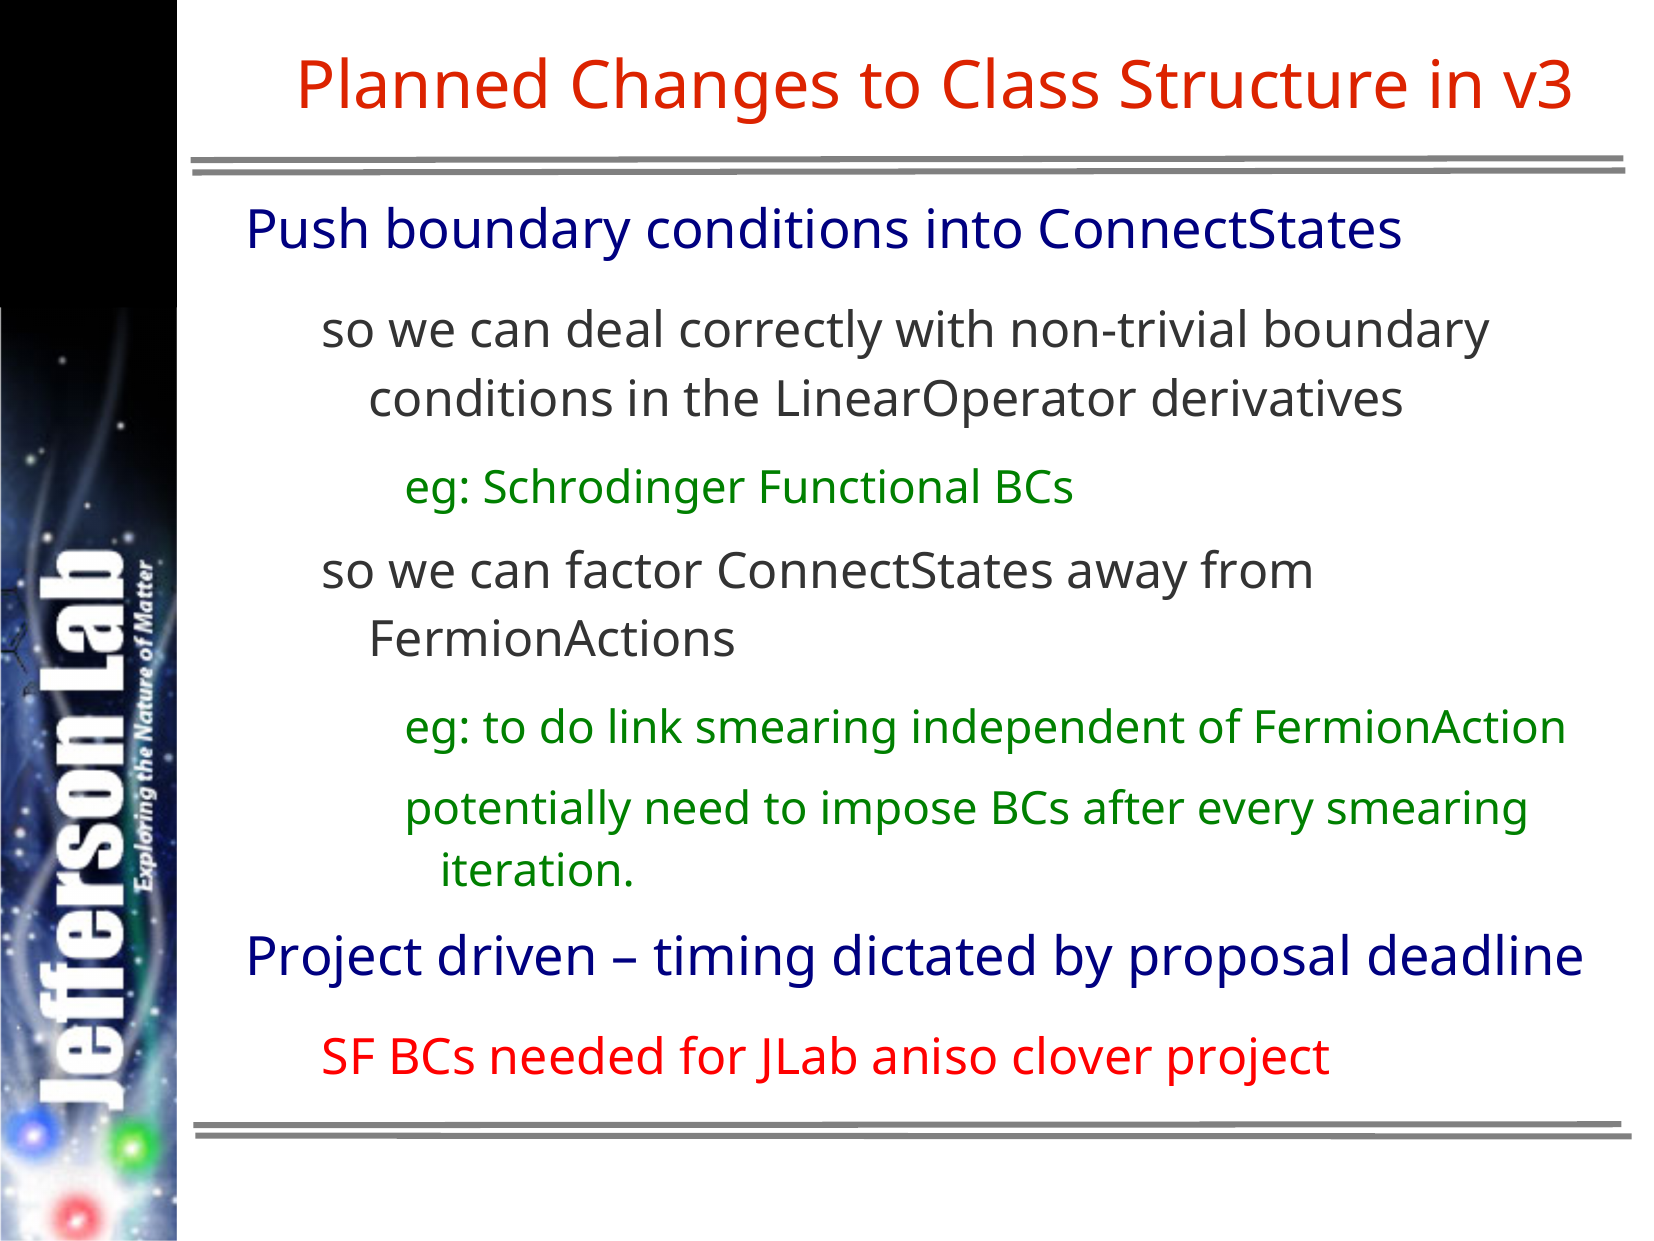

# Planned Changes to Class Structure in v3
Push boundary conditions into ConnectStates
so we can deal correctly with non-trivial boundary conditions in the LinearOperator derivatives
eg: Schrodinger Functional BCs
so we can factor ConnectStates away from FermionActions
eg: to do link smearing independent of FermionAction
potentially need to impose BCs after every smearing iteration.
Project driven – timing dictated by proposal deadline
SF BCs needed for JLab aniso clover project